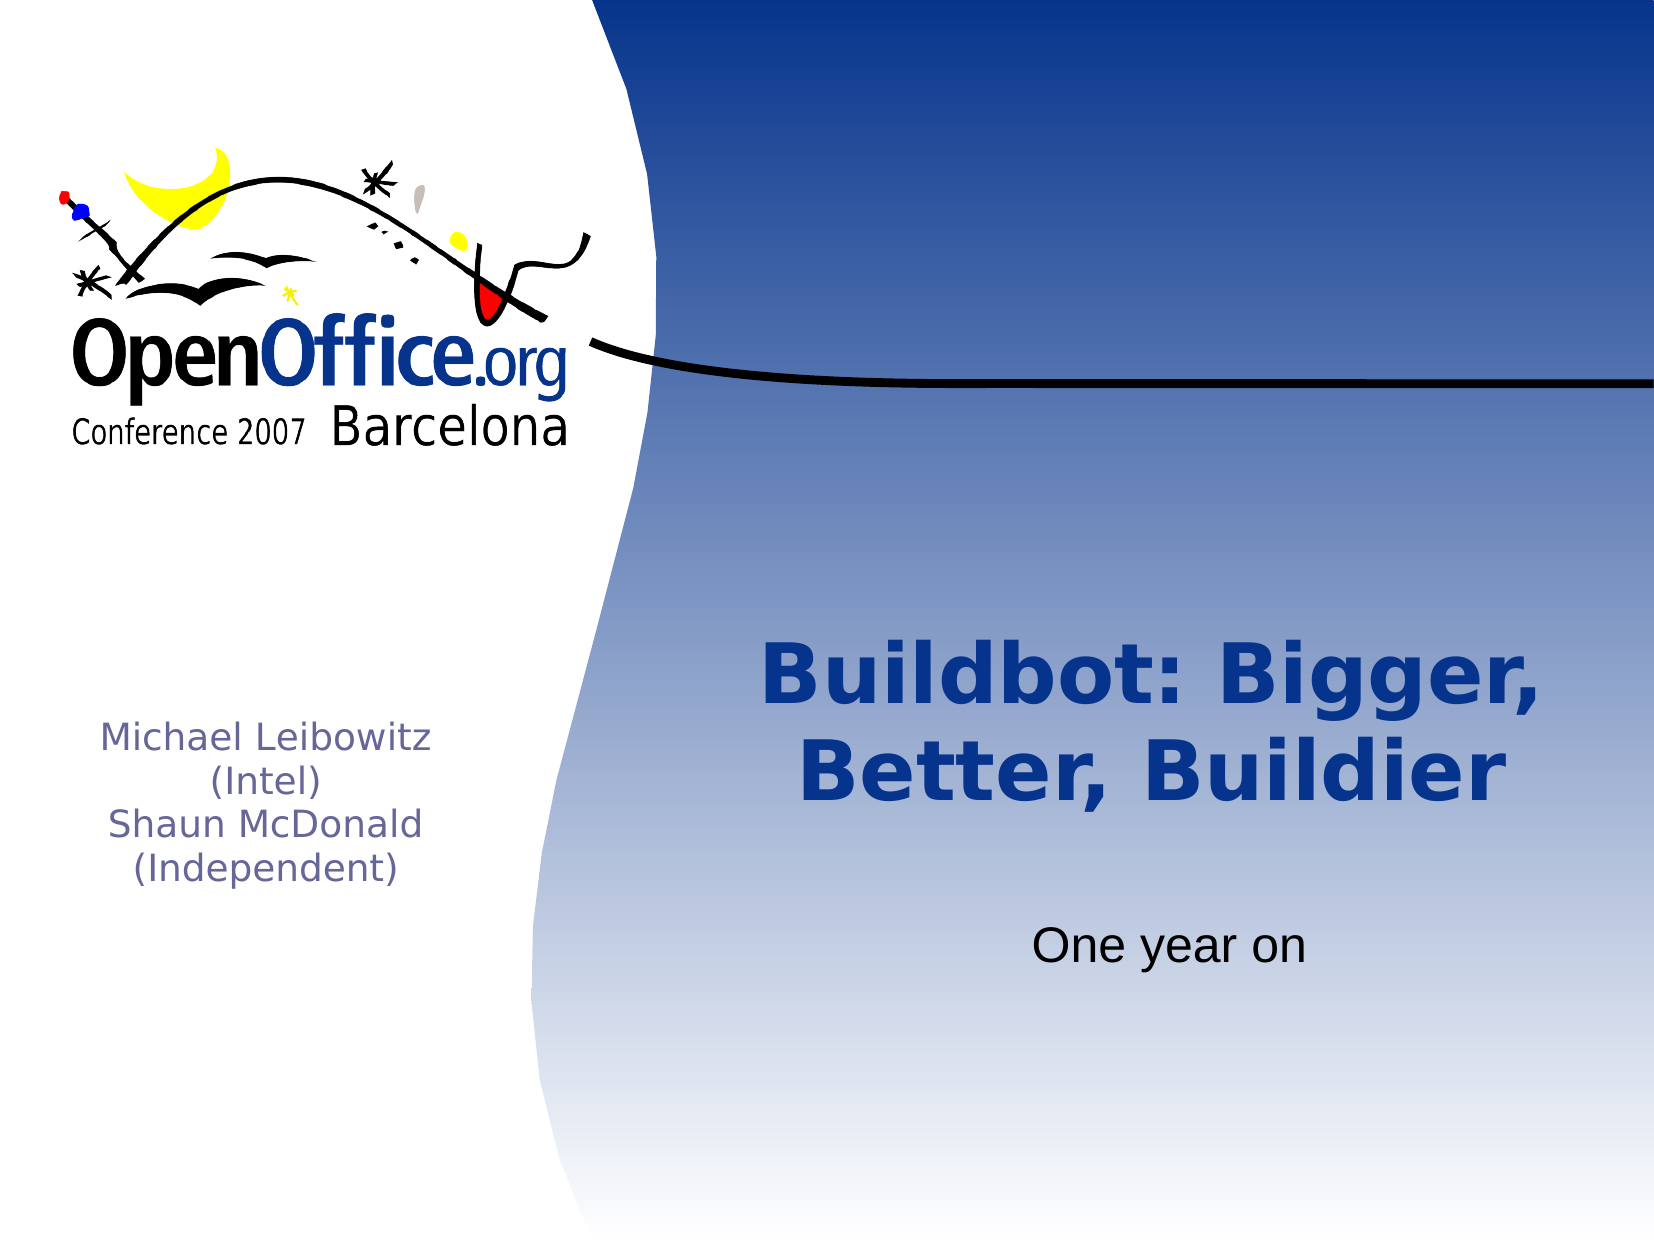

# Buildbot: Bigger, Better, Buildier
Michael Leibowitz
(Intel)
Shaun McDonald
(Independent)
One year on